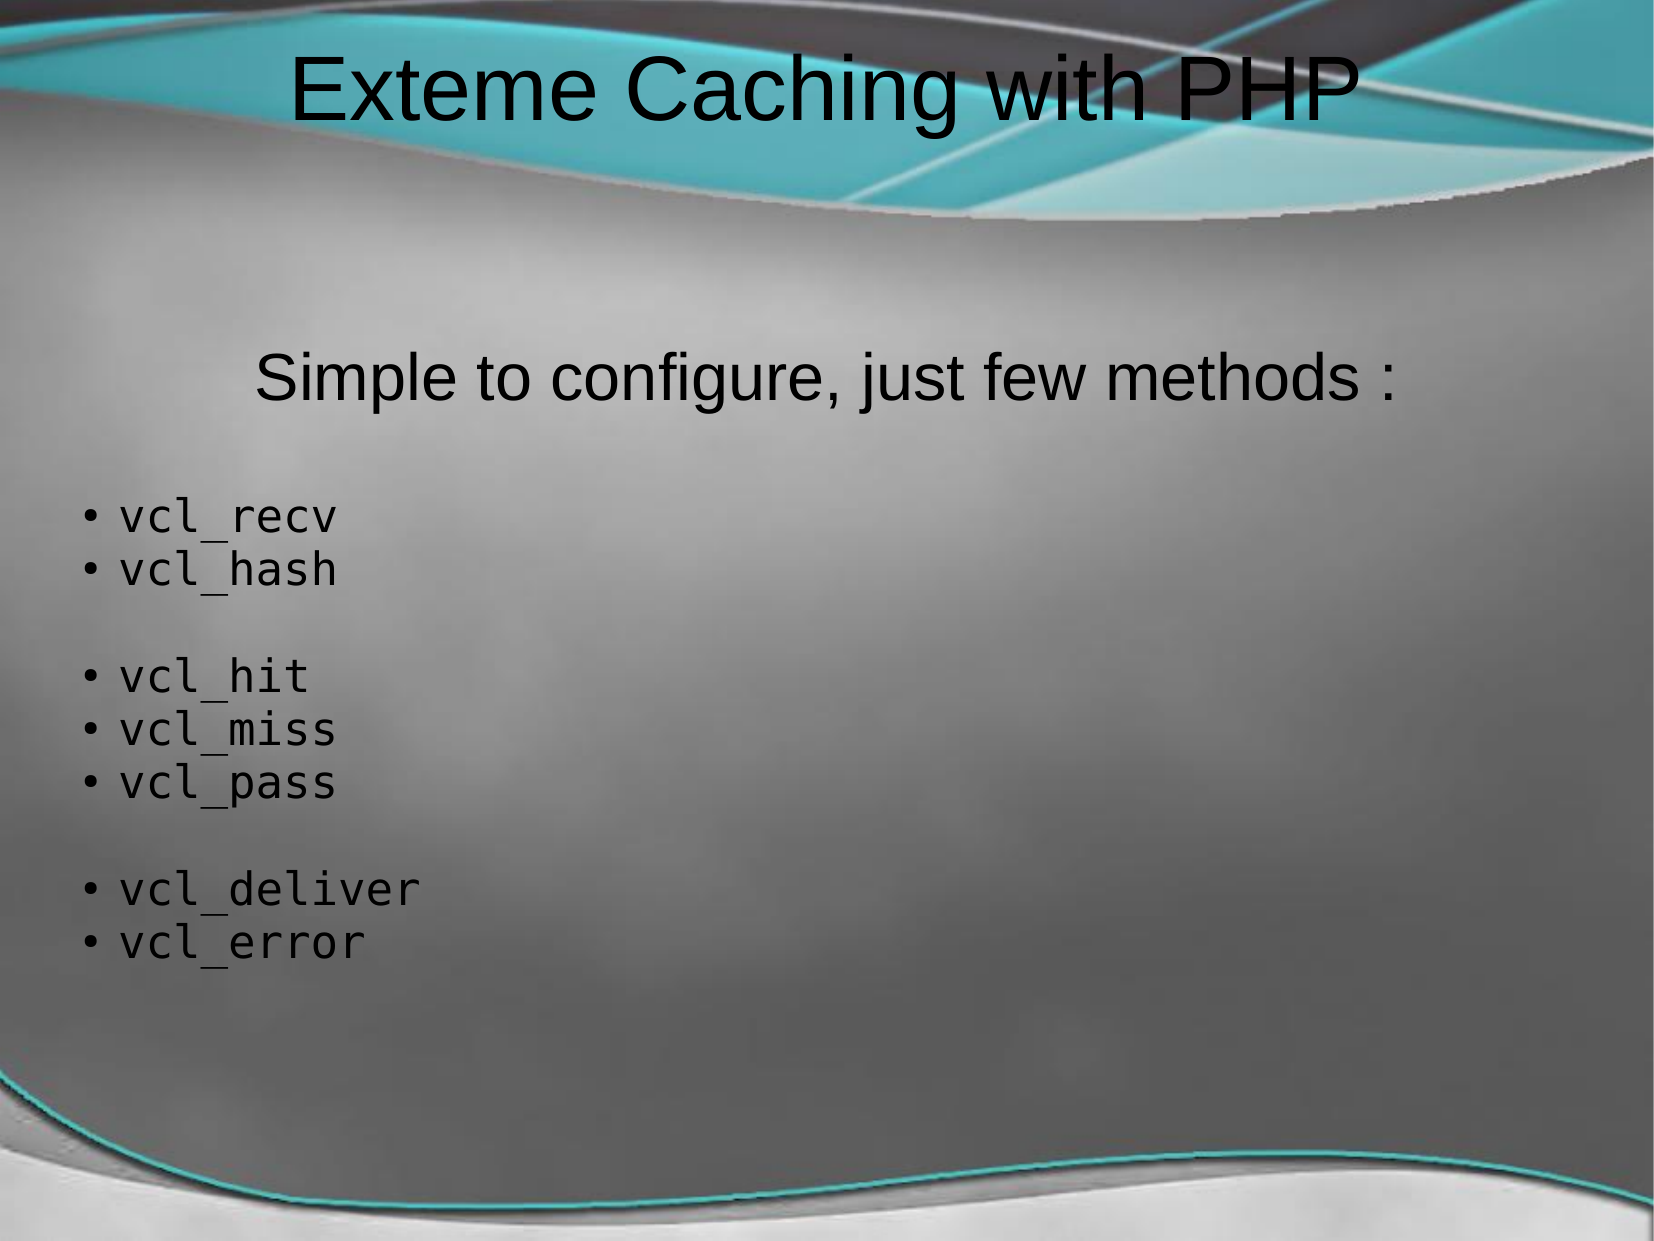

Exteme Caching with PHP
# Simple to configure, just few methods :
vcl_recv
vcl_hash
vcl_hit
vcl_miss
vcl_pass
vcl_deliver
vcl_error